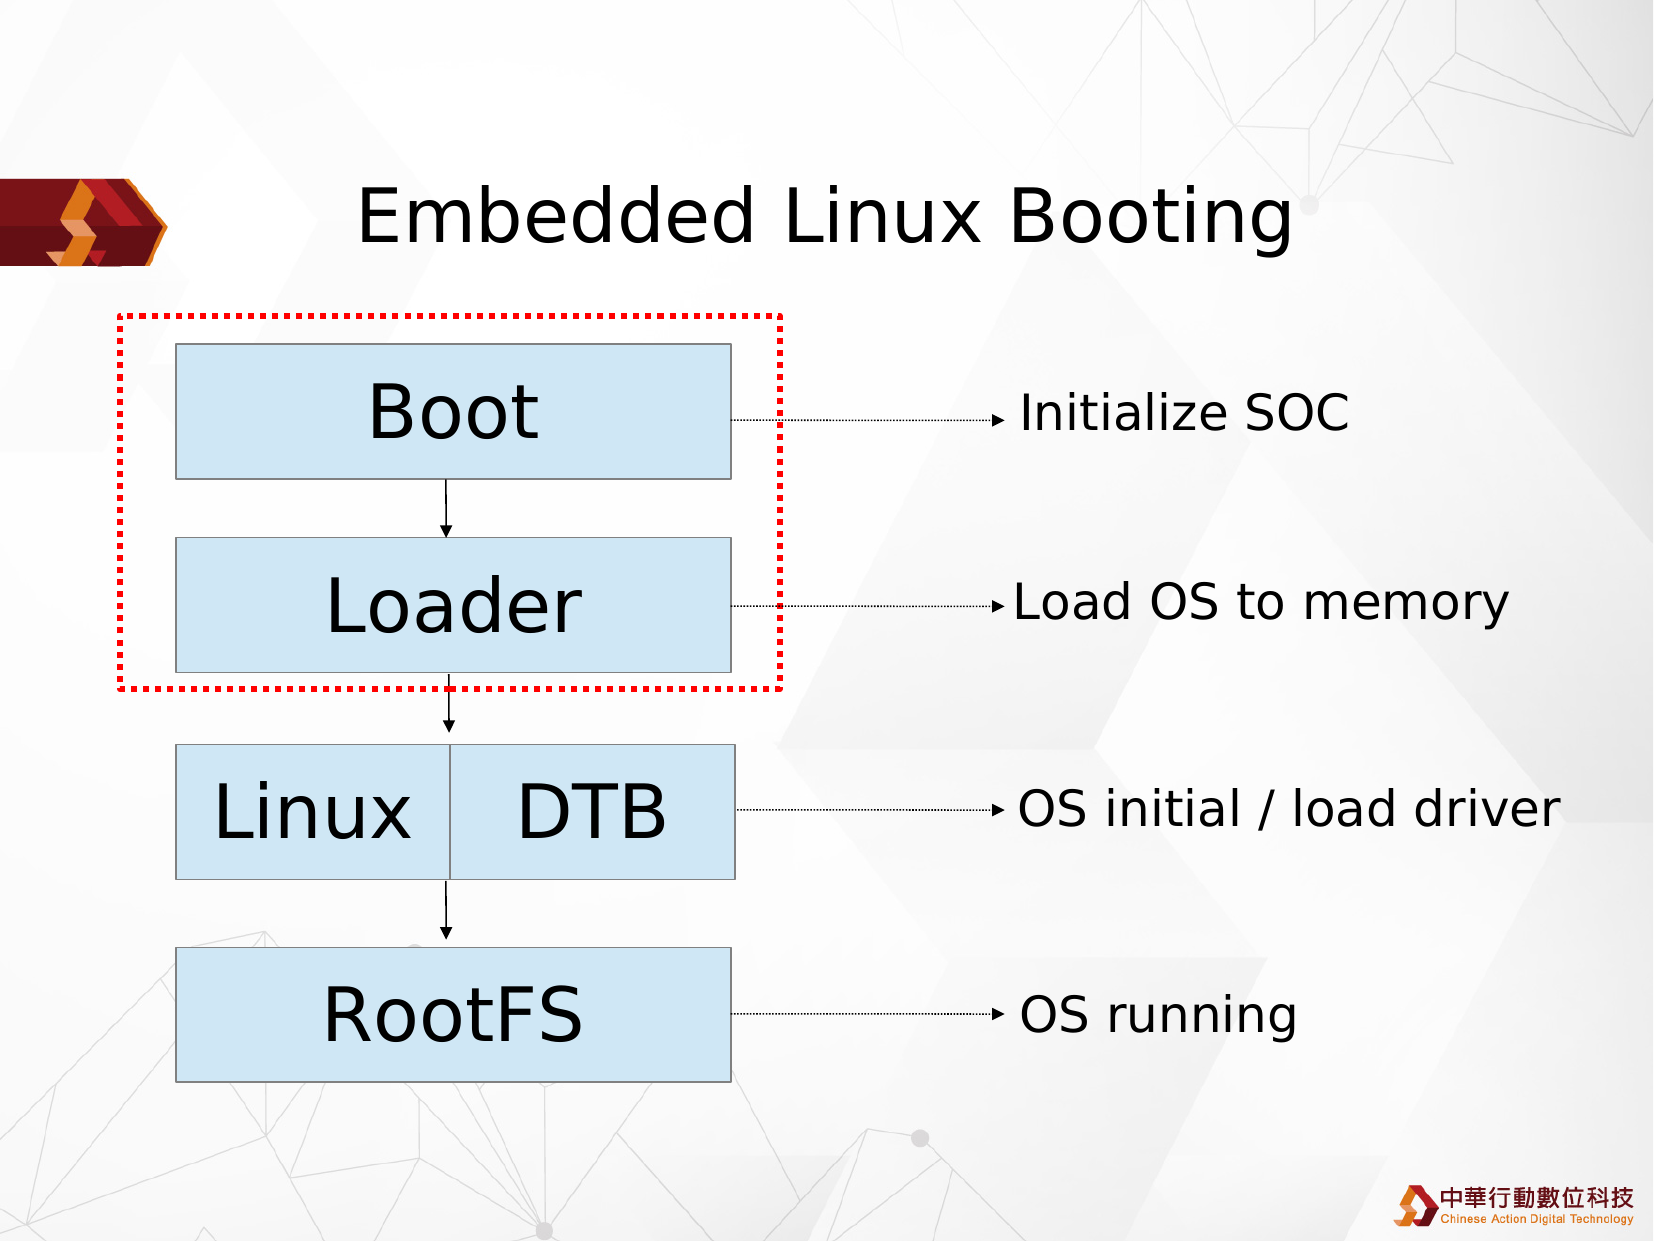

# Embedded Linux Booting
Boot
Initialize SOC
Load OS to memory
Loader
OS initial / load driver
Linux
DTB
RootFS
OS running